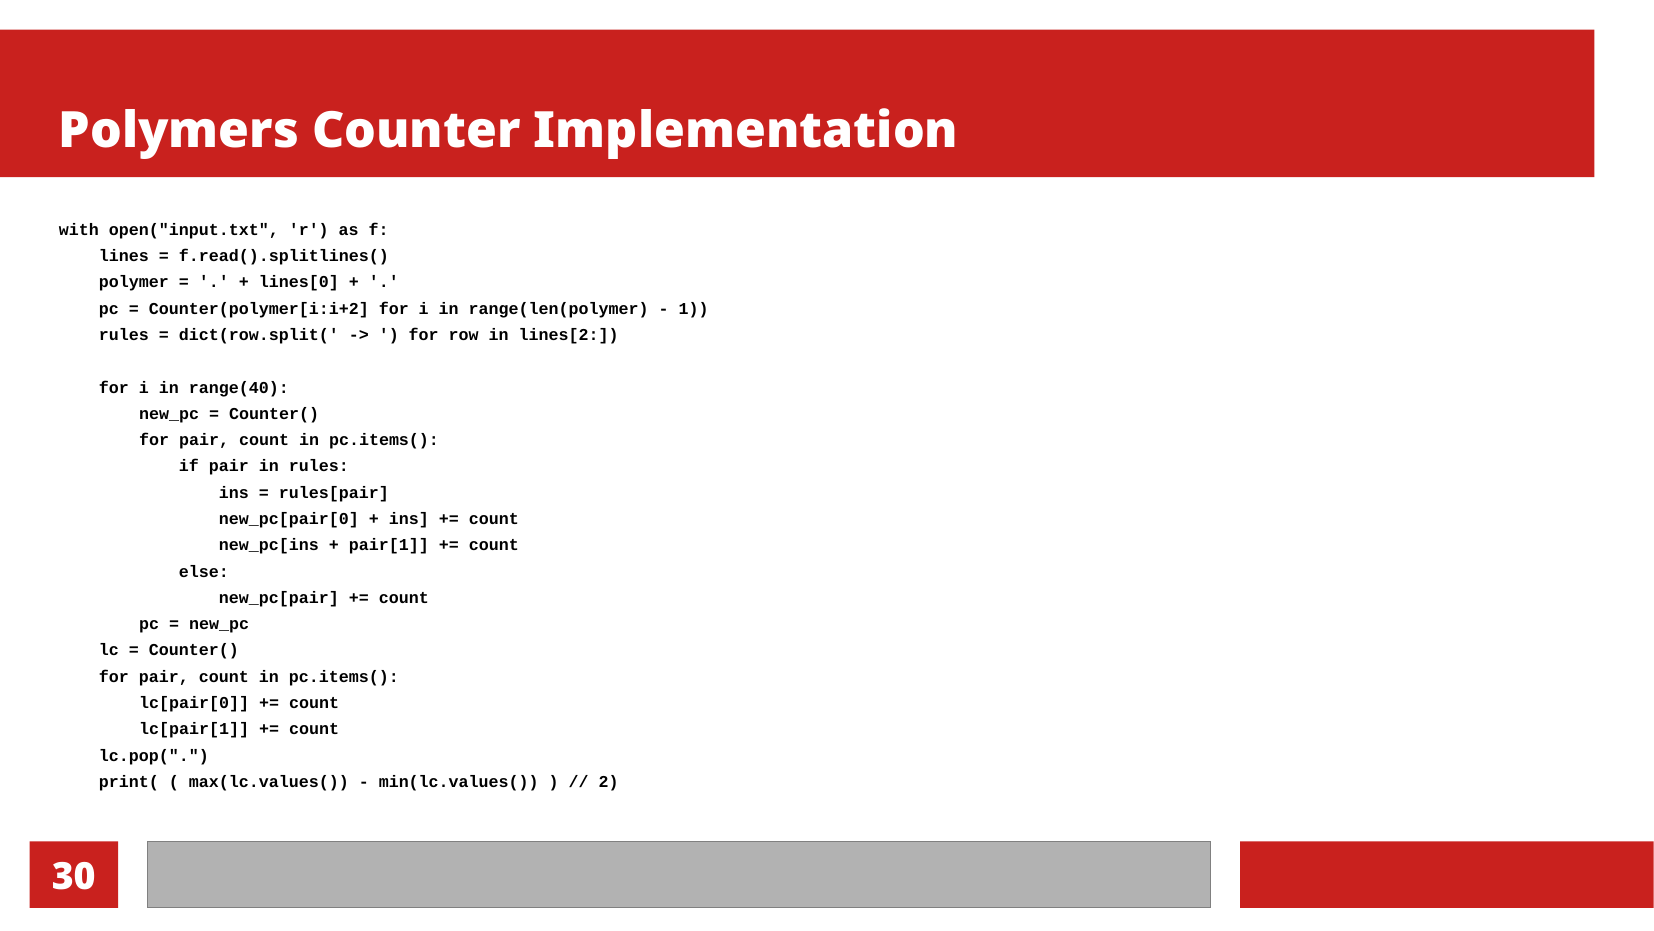

# Polymers Counter Implementation
with open("input.txt", 'r') as f:
 lines = f.read().splitlines()
 polymer = '.' + lines[0] + '.'
 pc = Counter(polymer[i:i+2] for i in range(len(polymer) - 1))
 rules = dict(row.split(' -> ') for row in lines[2:])
 for i in range(40):
 new_pc = Counter()
 for pair, count in pc.items():
 if pair in rules:
 ins = rules[pair]
 new_pc[pair[0] + ins] += count
 new_pc[ins + pair[1]] += count
 else:
 new_pc[pair] += count
 pc = new_pc
 lc = Counter()
 for pair, count in pc.items():
 lc[pair[0]] += count
 lc[pair[1]] += count
 lc.pop(".")
 print( ( max(lc.values()) - min(lc.values()) ) // 2)
30